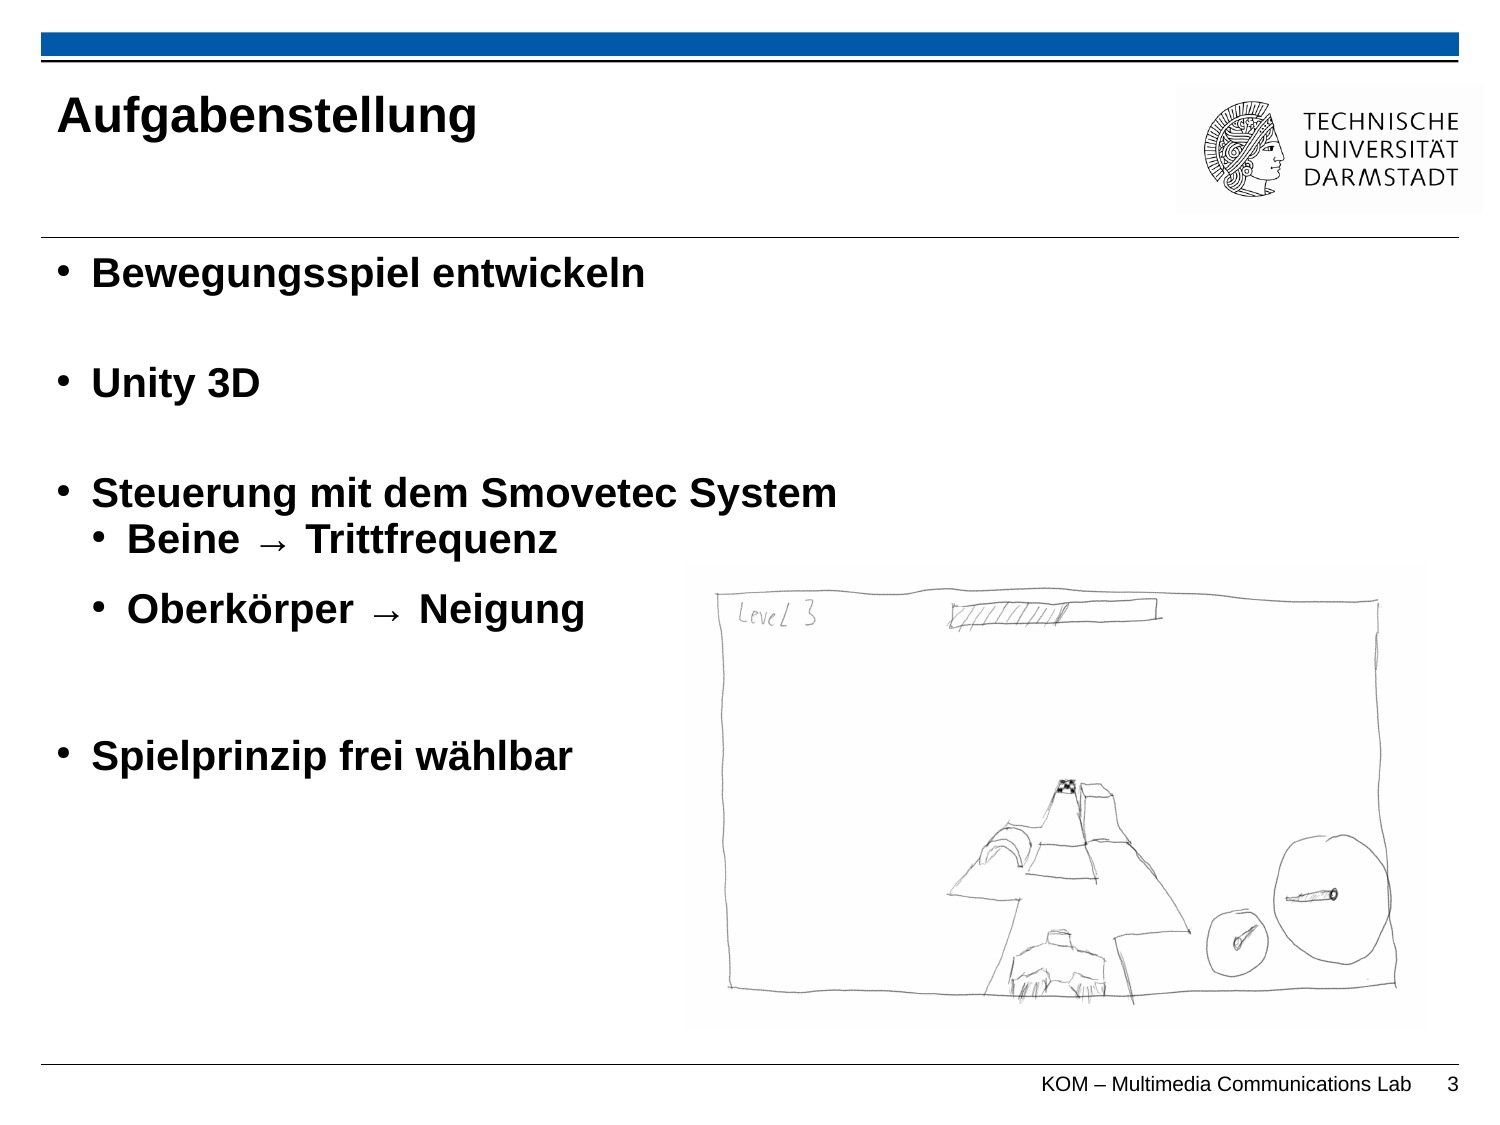

Aufgabenstellung
# Bewegungsspiel entwickeln
Unity 3D
Steuerung mit dem Smovetec System
Beine → Trittfrequenz
Oberkörper → Neigung
Spielprinzip frei wählbar